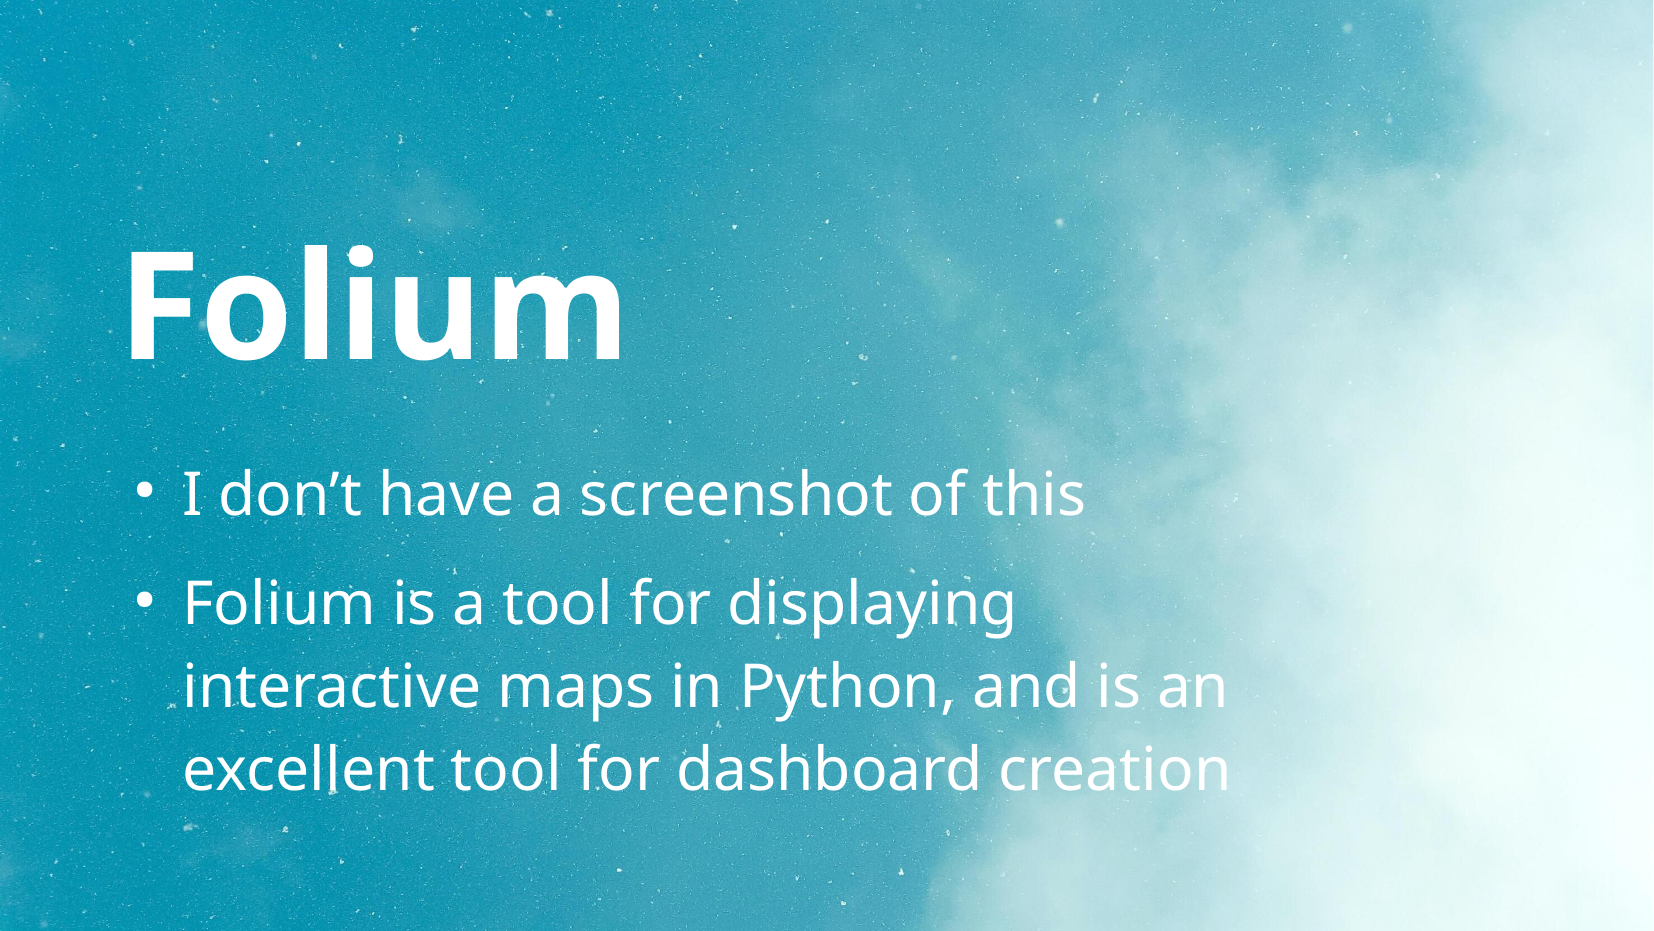

# Folium
I don’t have a screenshot of this
Folium is a tool for displaying interactive maps in Python, and is an excellent tool for dashboard creation